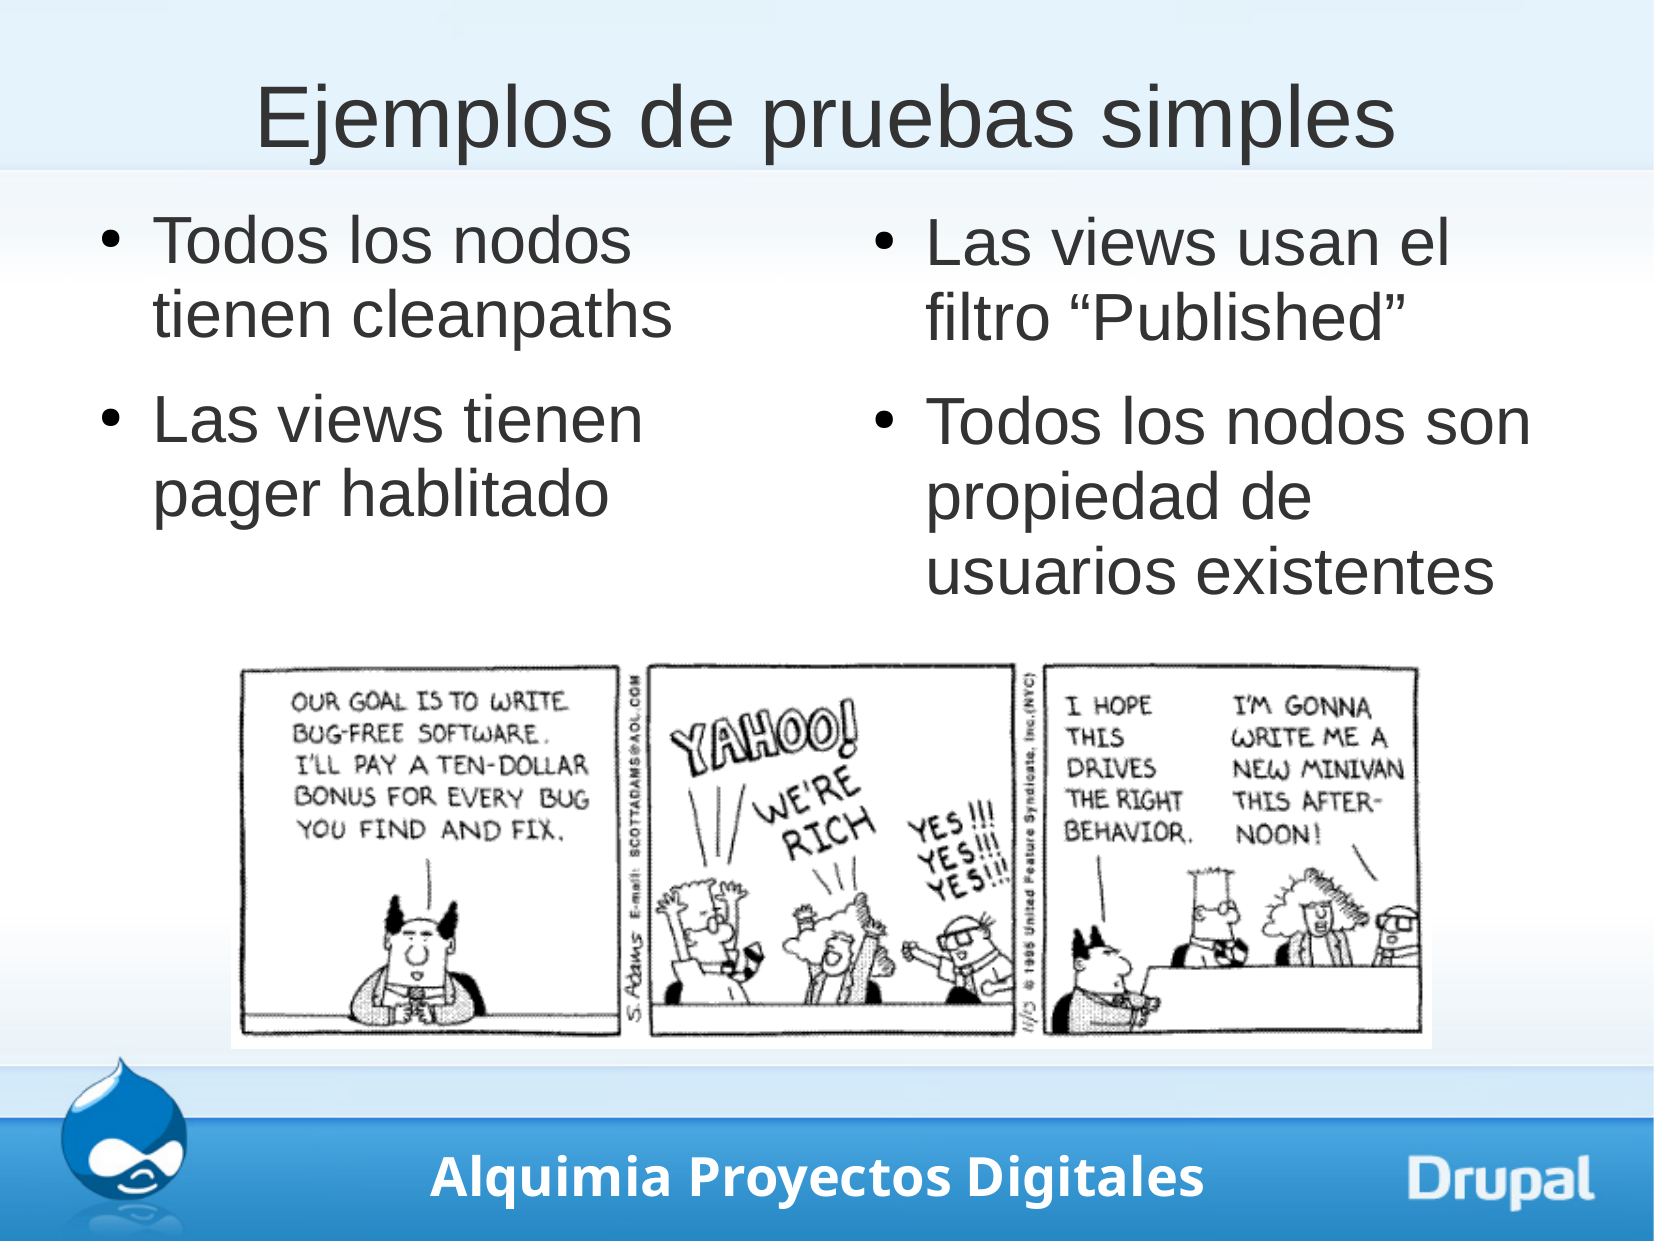

# Ejemplos de pruebas simples
Todos los nodos tienen cleanpaths
Las views tienen pager hablitado
Las views usan el filtro “Published”
Todos los nodos son propiedad de usuarios existentes
Alquimia Proyectos Digitales